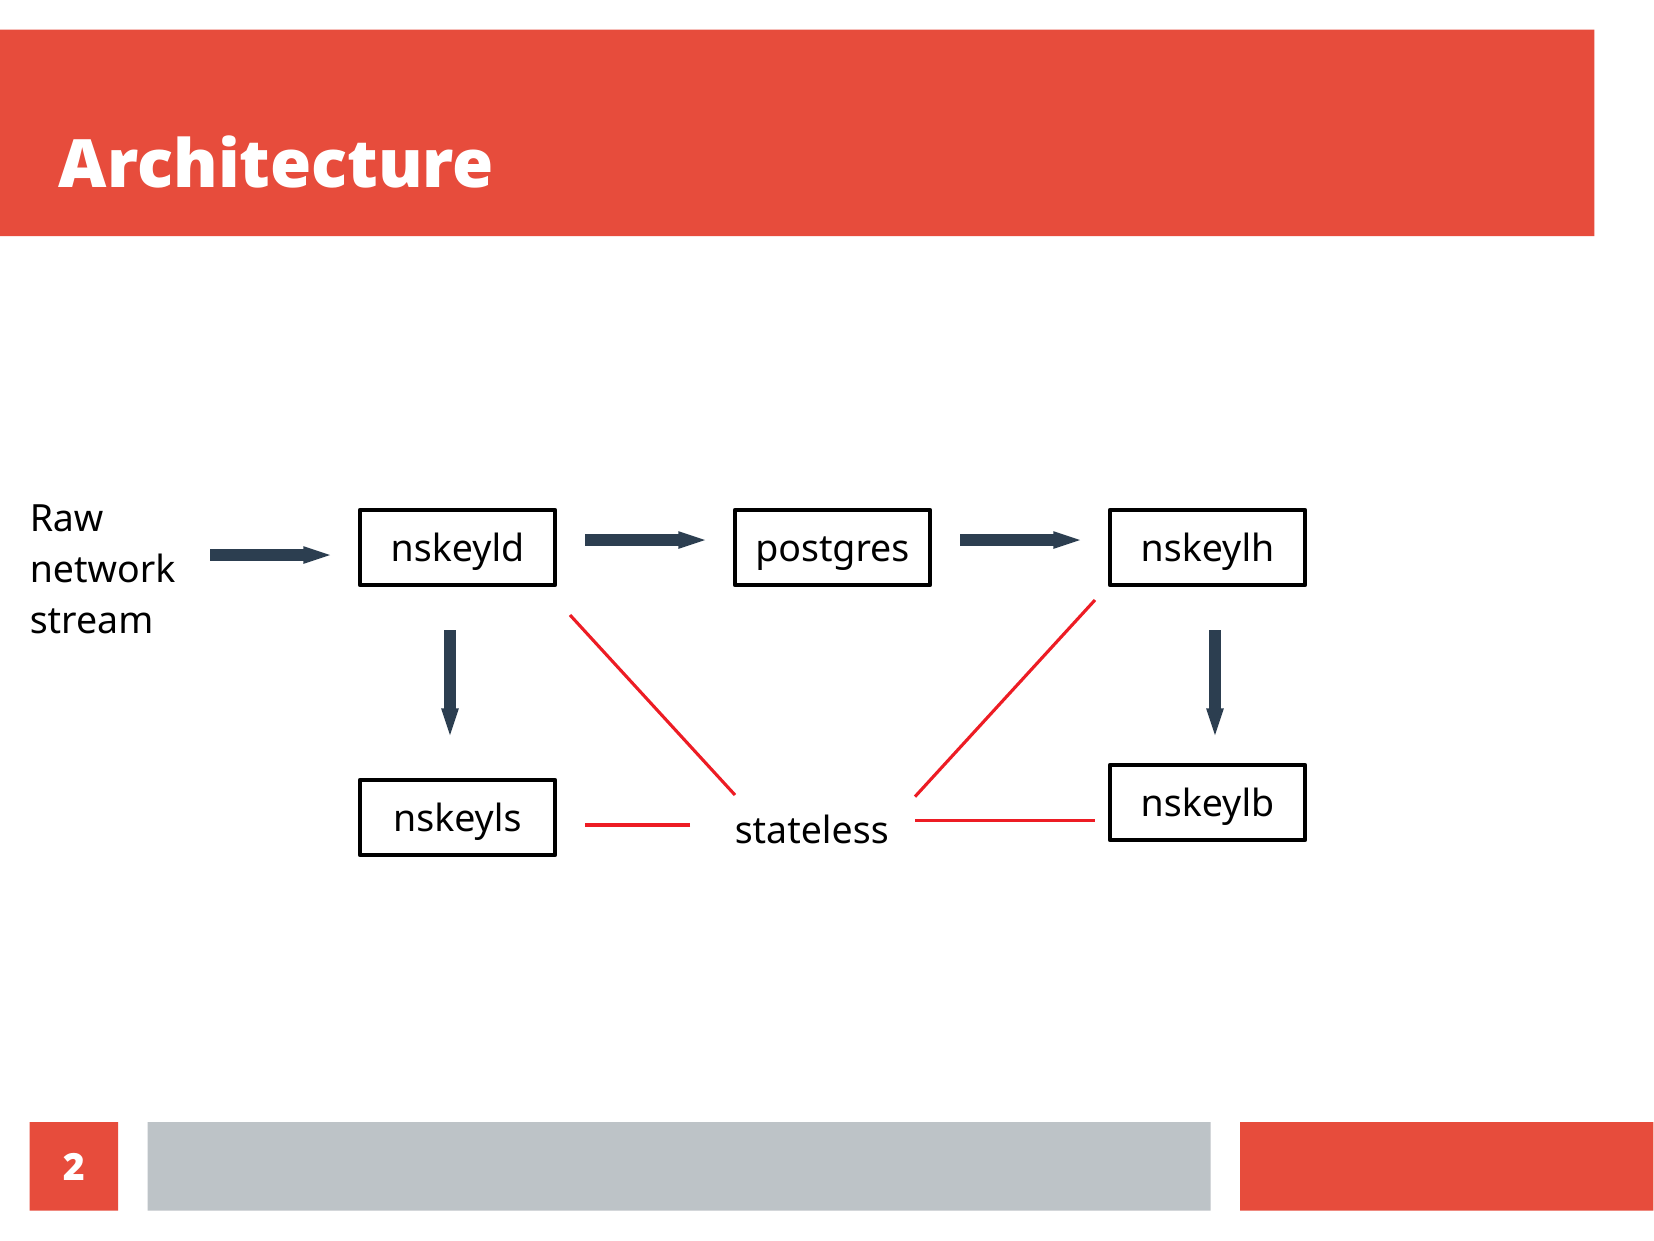

# Architecture
Raw network stream
nskeyld
postgres
nskeylh
nskeylb
nskeyls
stateless
2